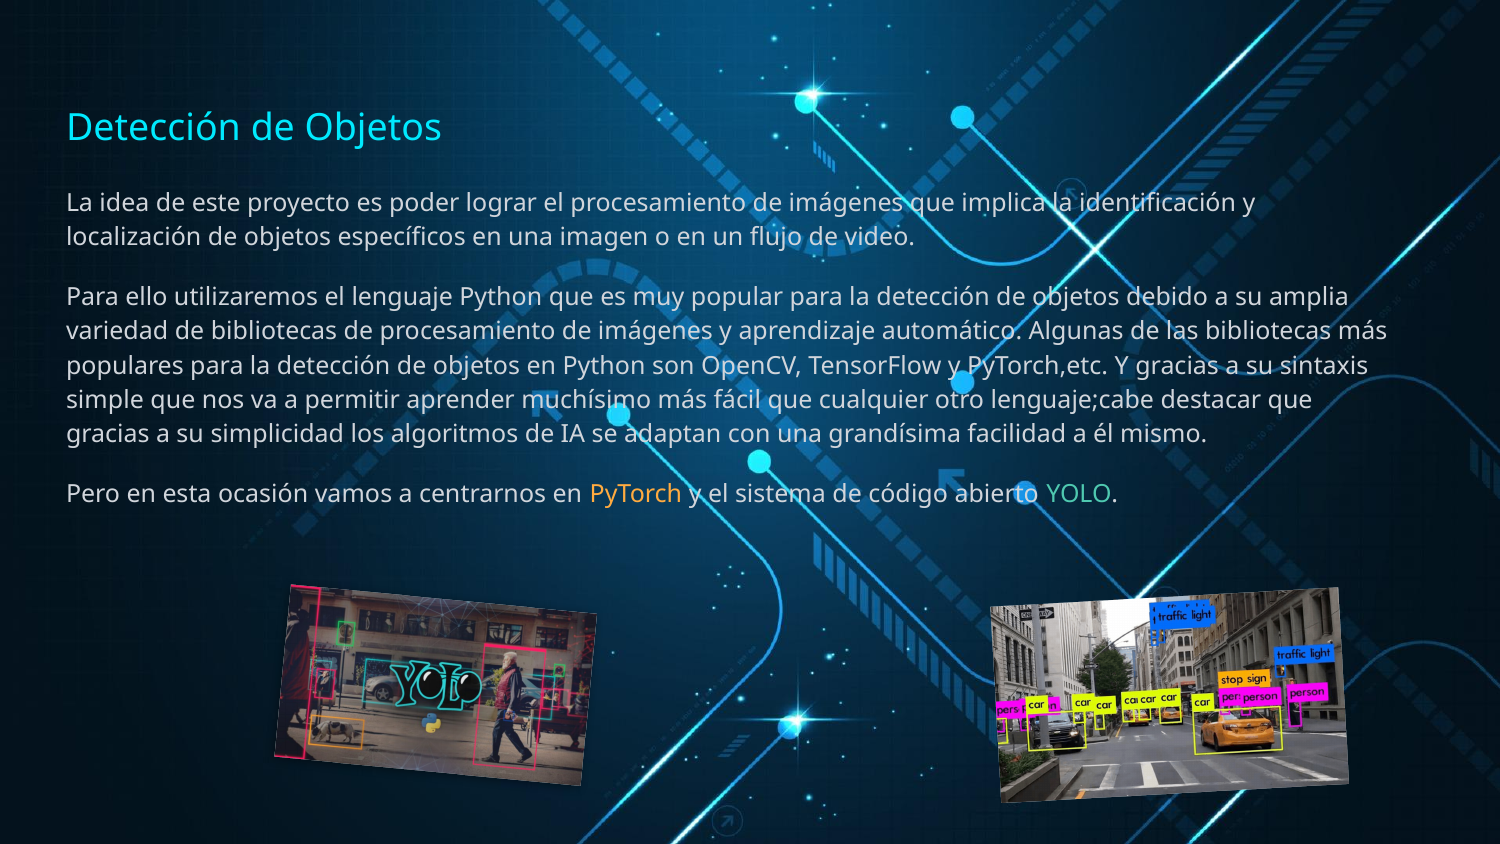

# Detección de Objetos
La idea de este proyecto es poder lograr el procesamiento de imágenes que implica la identificación y localización de objetos específicos en una imagen o en un flujo de video.
Para ello utilizaremos el lenguaje Python que es muy popular para la detección de objetos debido a su amplia variedad de bibliotecas de procesamiento de imágenes y aprendizaje automático. Algunas de las bibliotecas más populares para la detección de objetos en Python son OpenCV, TensorFlow y PyTorch,etc. Y gracias a su sintaxis simple que nos va a permitir aprender muchísimo más fácil que cualquier otro lenguaje;cabe destacar que gracias a su simplicidad los algoritmos de IA se adaptan con una grandísima facilidad a él mismo.
Pero en esta ocasión vamos a centrarnos en PyTorch y el sistema de código abierto YOLO.